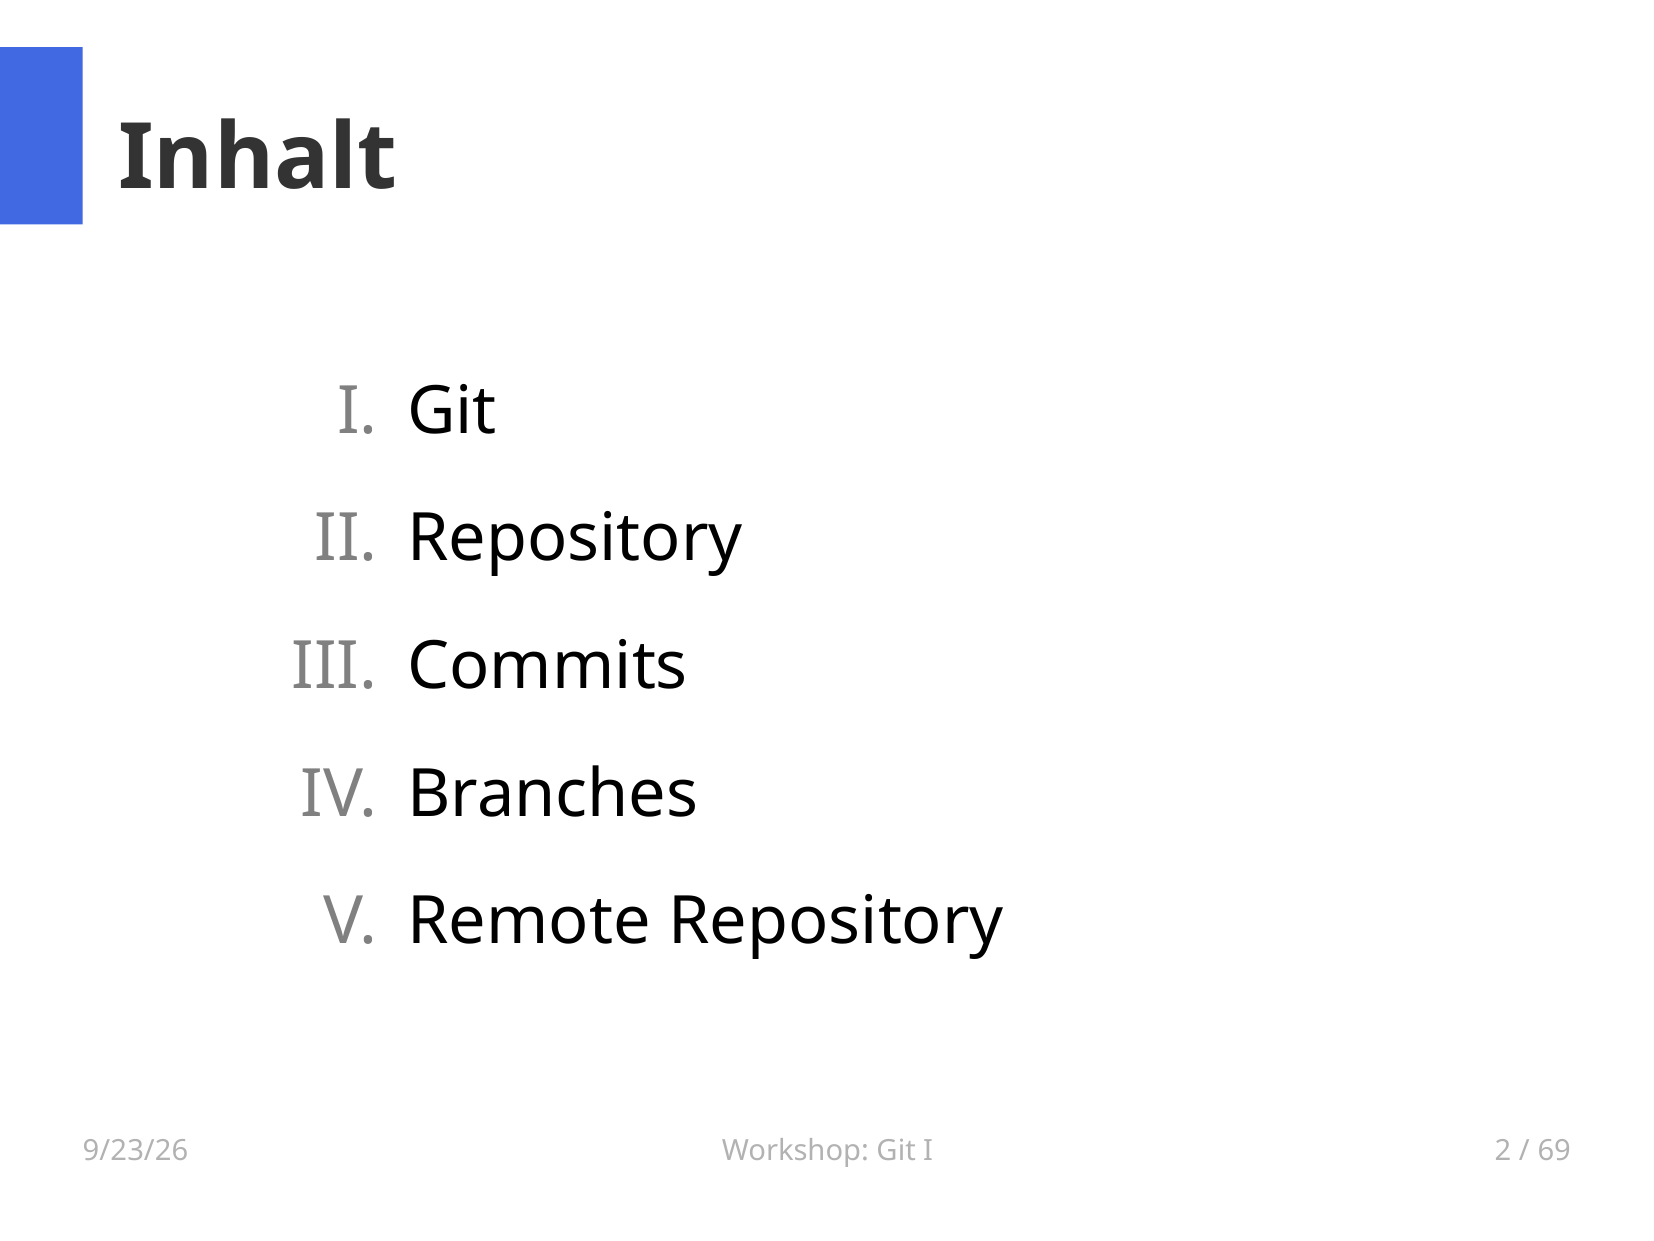

# Inhalt
| I. | Git |
| --- | --- |
| II. | Repository |
| III. | Commits |
| IV. | Branches |
| V. | Remote Repository |